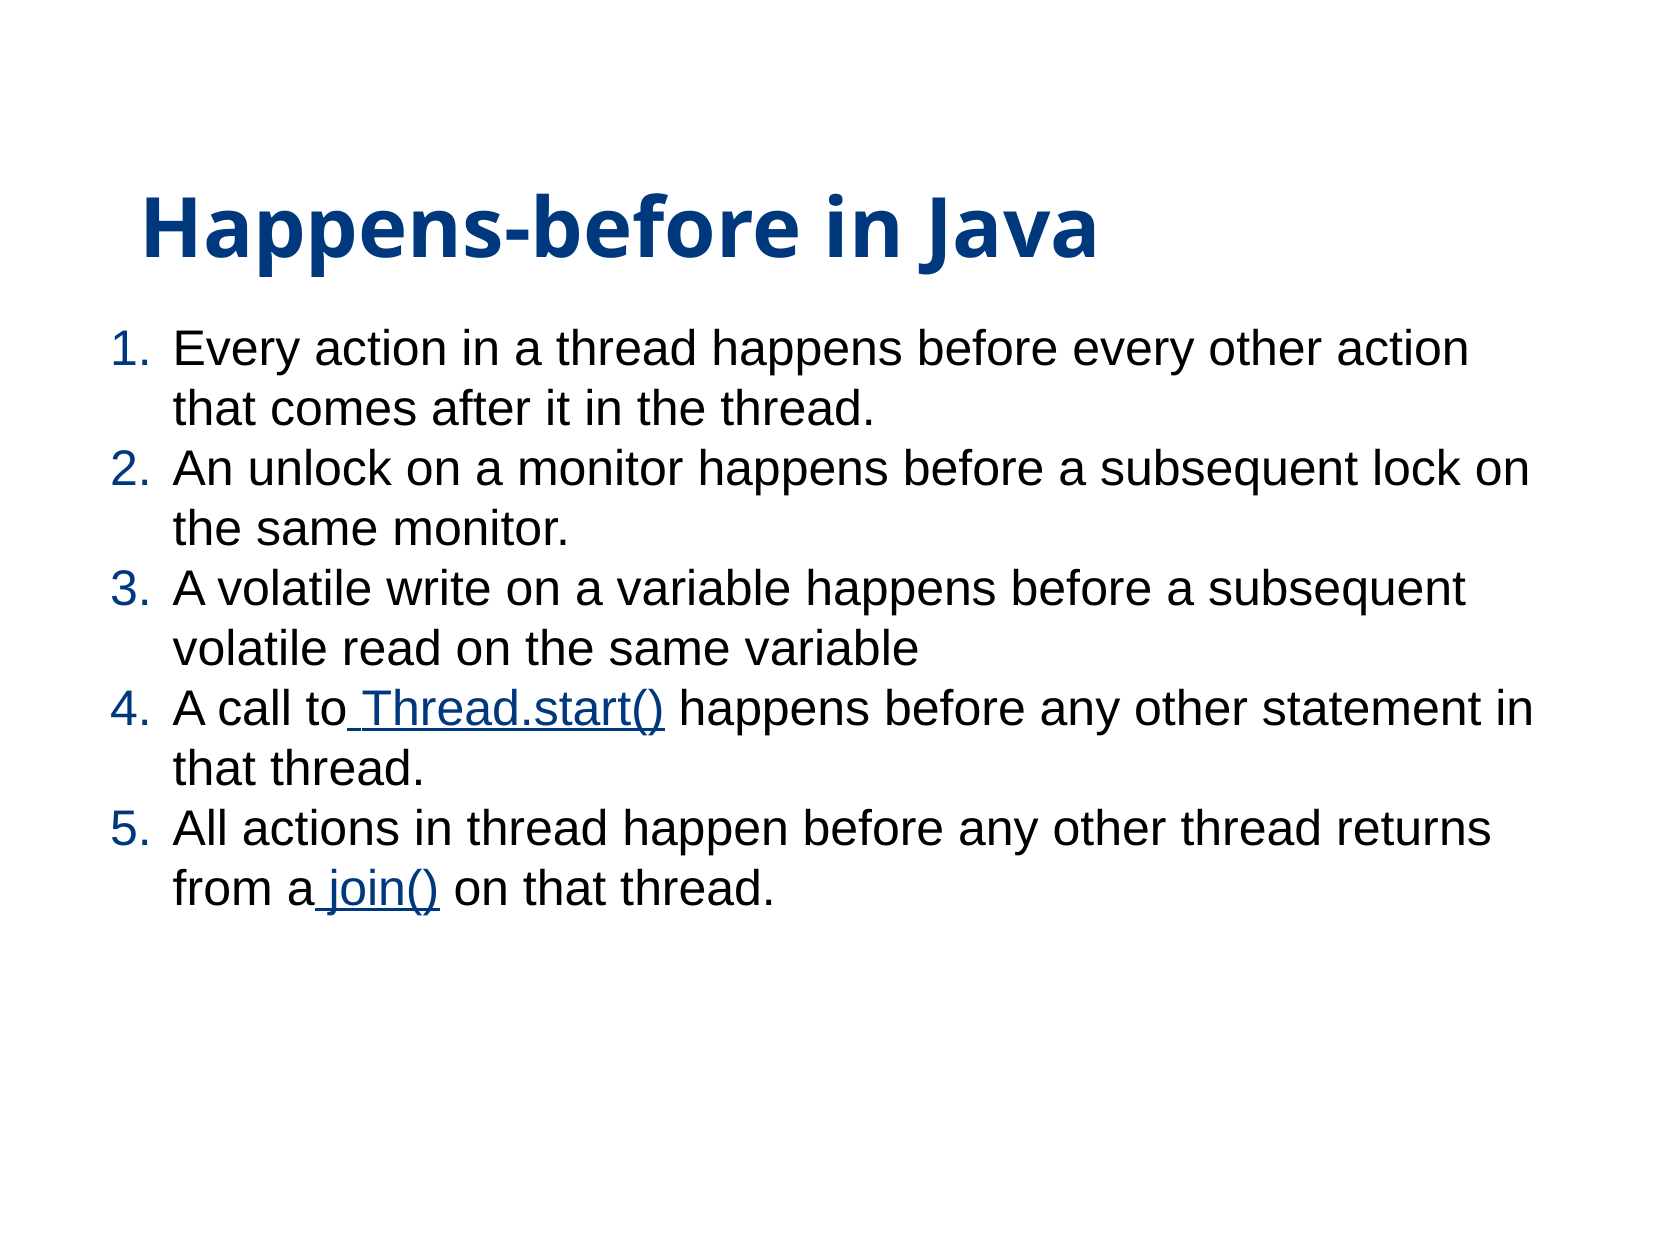

# Happens-before in Java
Every action in a thread happens before every other action that comes after it in the thread.
An unlock on a monitor happens before a subsequent lock on the same monitor.
A volatile write on a variable happens before a subsequent volatile read on the same variable
A call to Thread.start() happens before any other statement in that thread.
All actions in thread happen before any other thread returns from a join() on that thread.